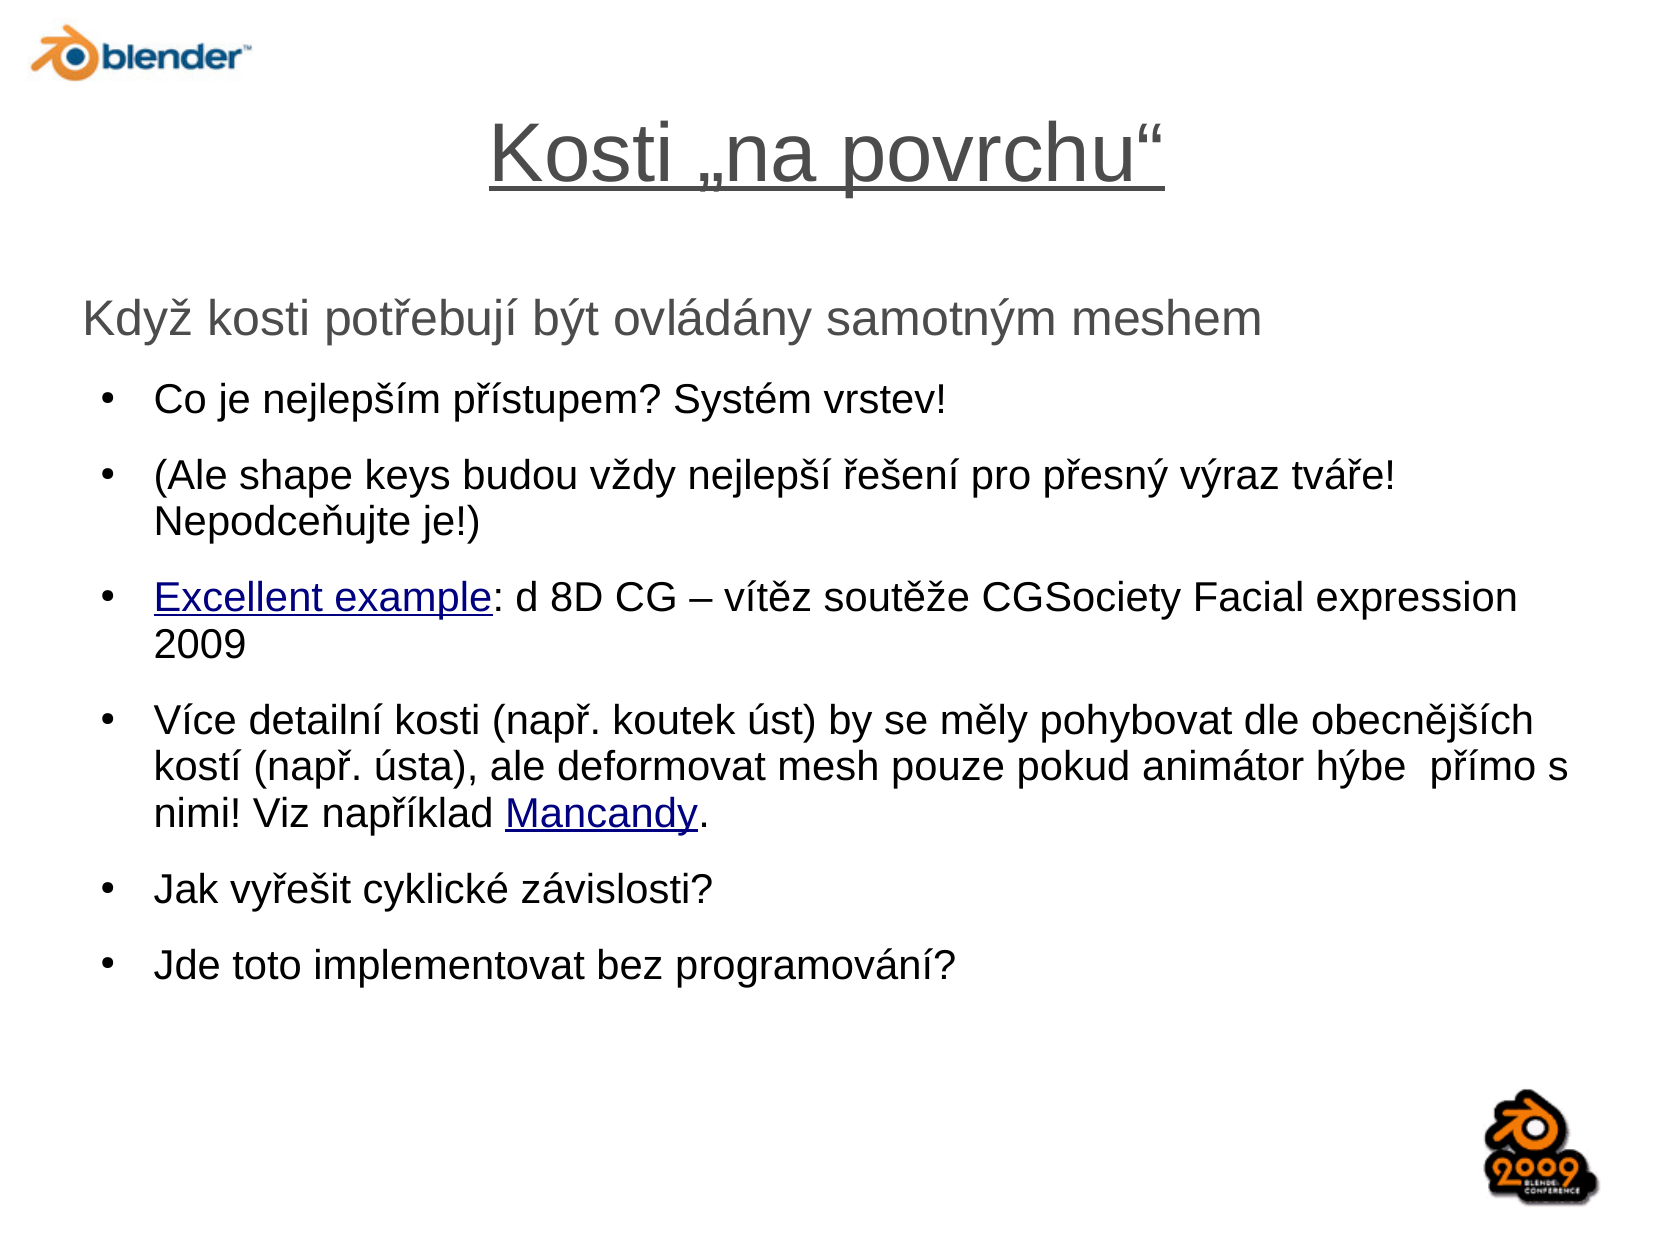

# Kosti „na povrchu“
Když kosti potřebují být ovládány samotným meshem
Co je nejlepším přístupem? Systém vrstev!
(Ale shape keys budou vždy nejlepší řešení pro přesný výraz tváře! Nepodceňujte je!)
Excellent example: d 8D CG – vítěz soutěže CGSociety Facial expression 2009
Více detailní kosti (např. koutek úst) by se měly pohybovat dle obecnějších kostí (např. ústa), ale deformovat mesh pouze pokud animátor hýbe přímo s nimi! Viz například Mancandy.
Jak vyřešit cyklické závislosti?
Jde toto implementovat bez programování?